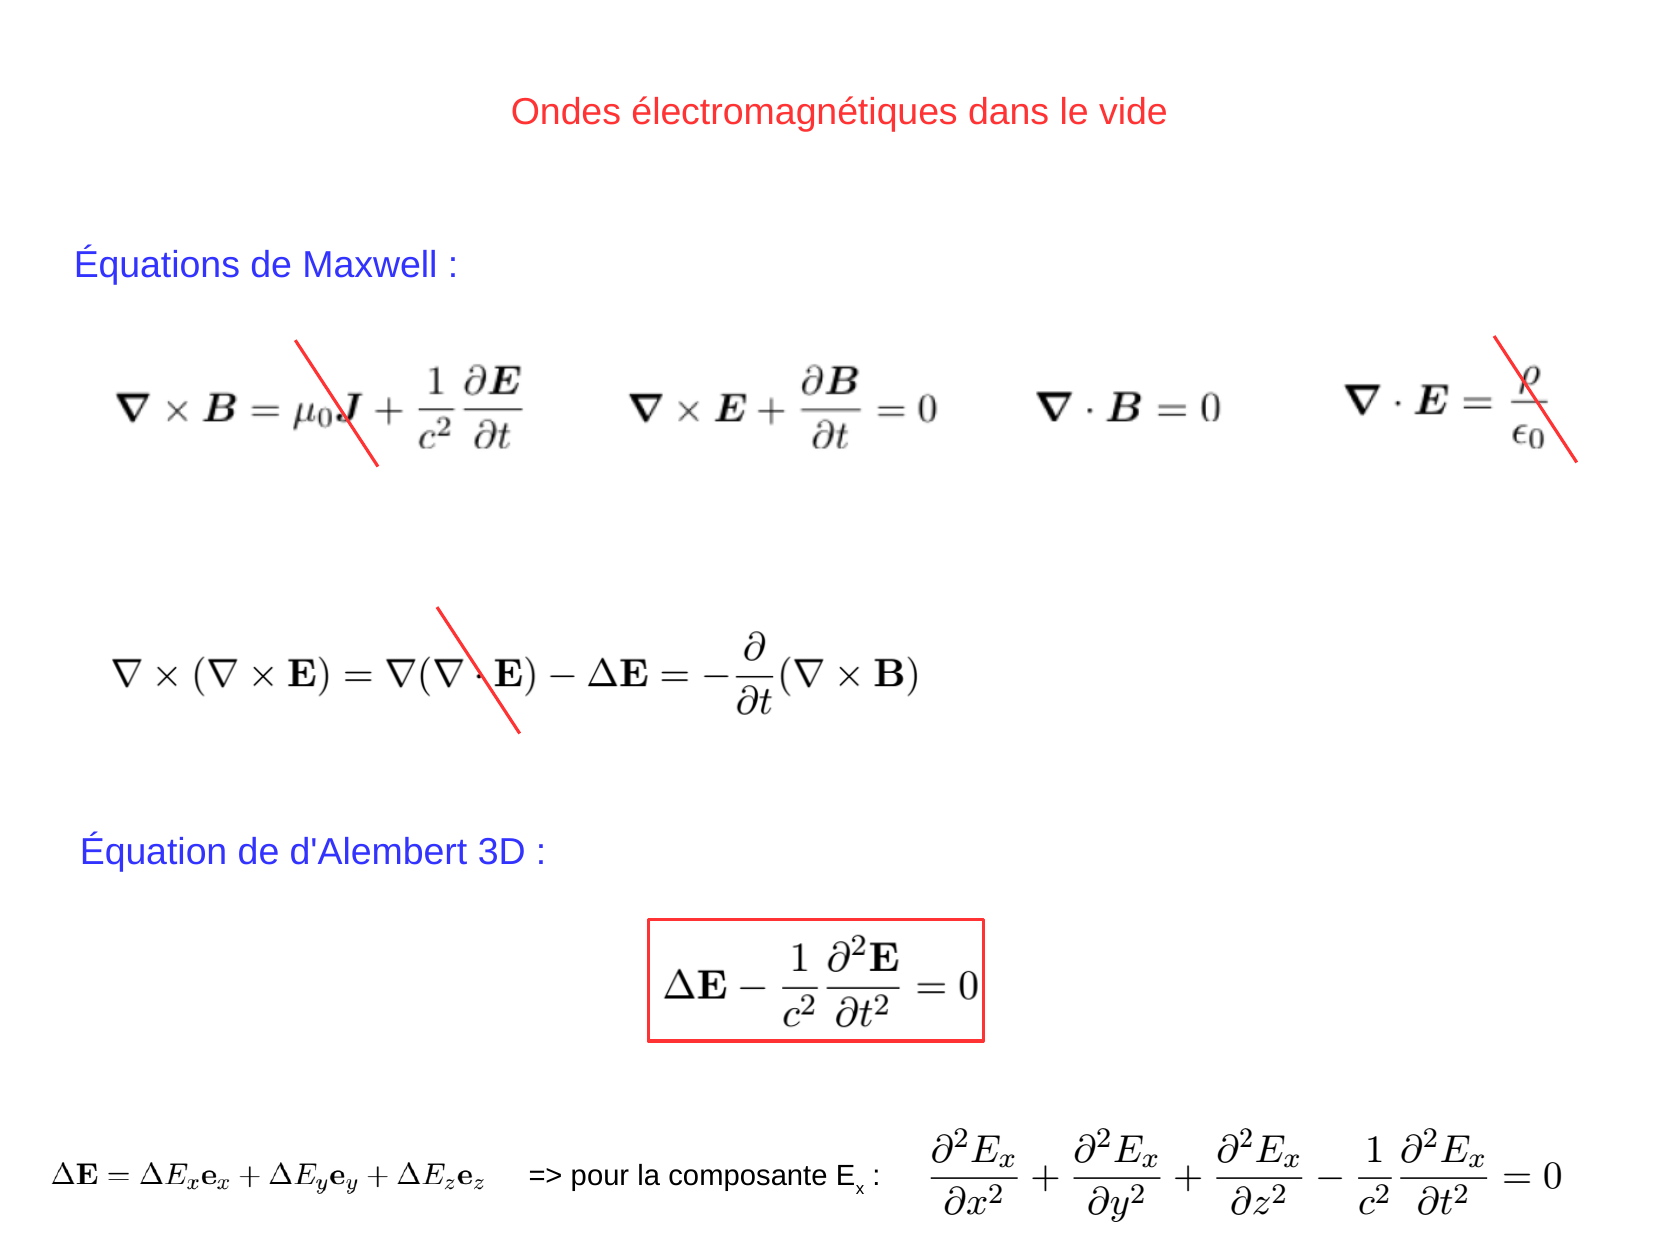

Ondes électromagnétiques dans le vide
Équations de Maxwell :
Équation de d'Alembert 3D :
=> pour la composante Ex :